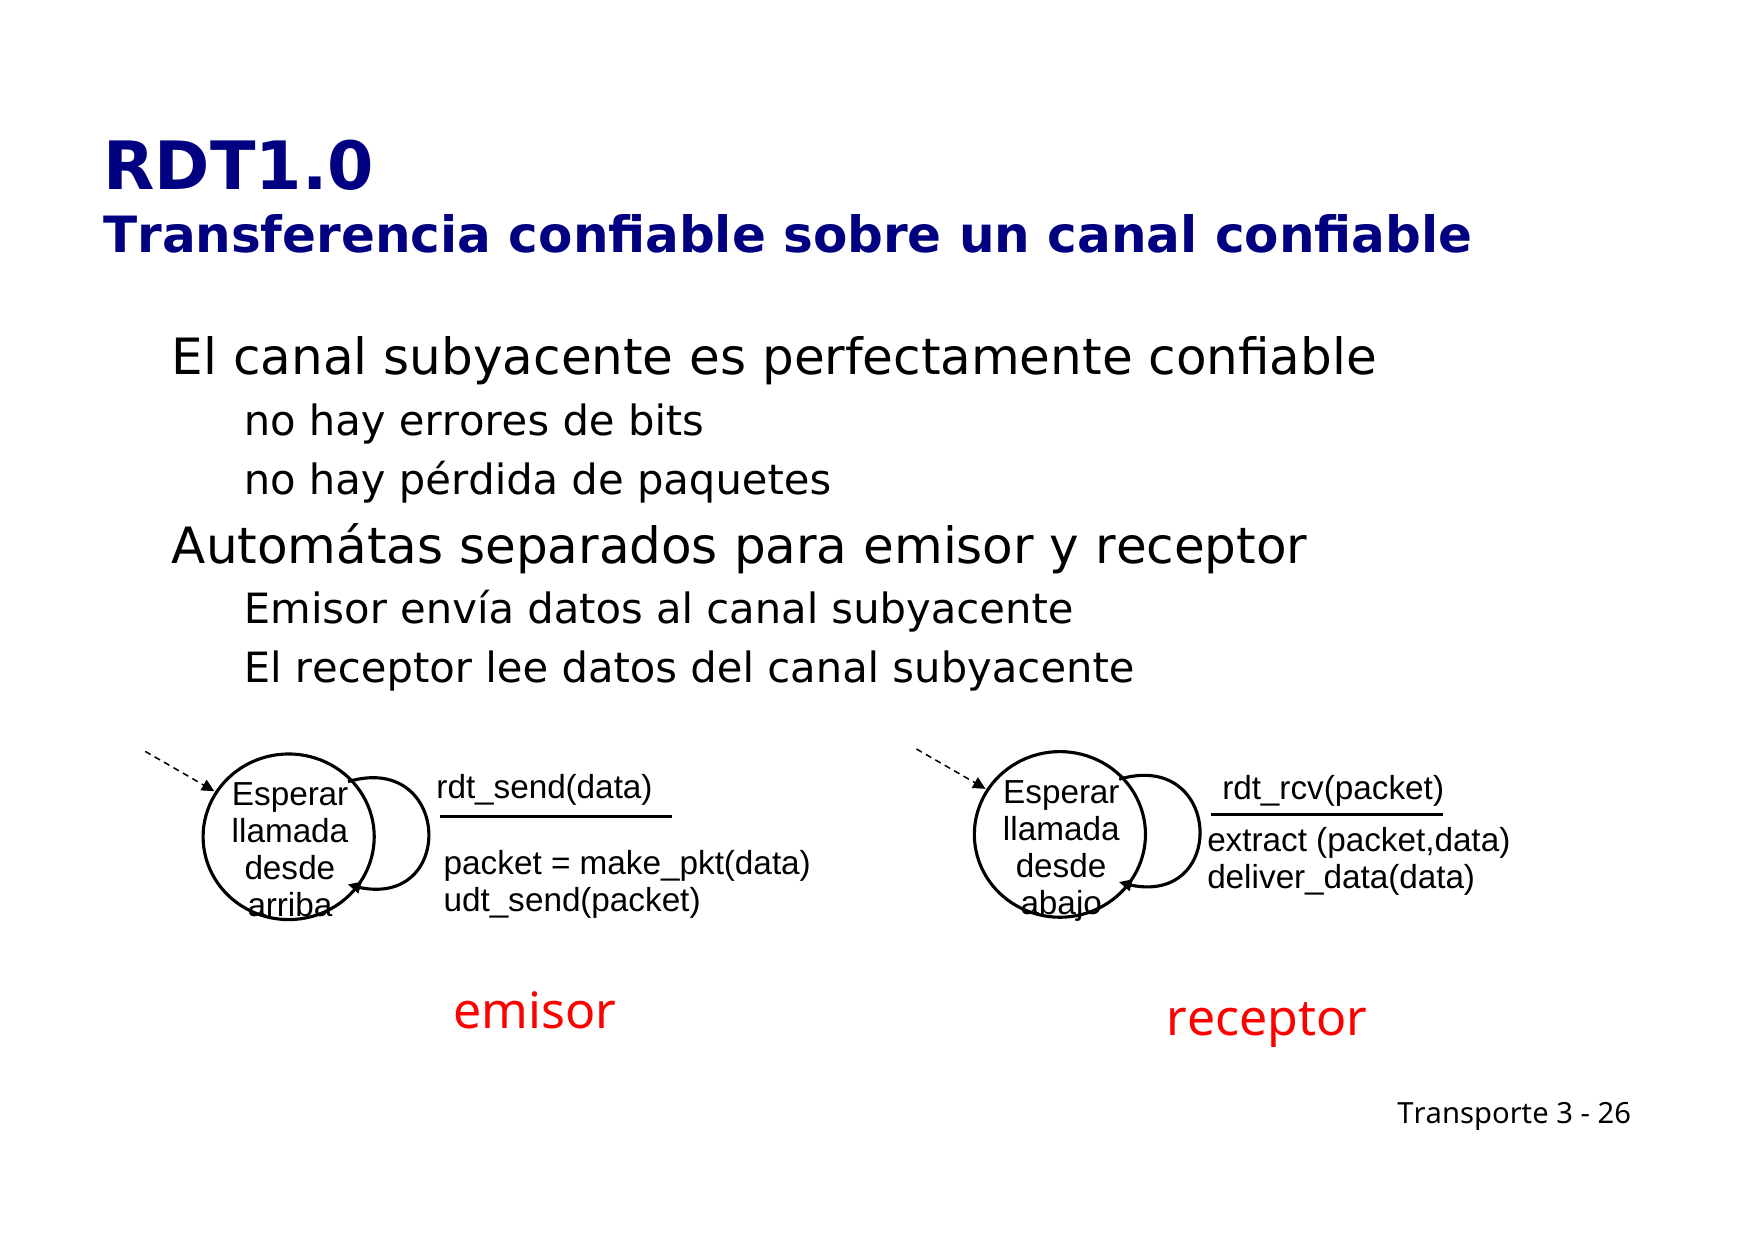

# RDT1.0 Transferencia confiable sobre un canal confiable
El canal subyacente es perfectamente confiable
no hay errores de bits
no hay pérdida de paquetes
Automátas separados para emisor y receptor
Emisor envía datos al canal subyacente
El receptor lee datos del canal subyacente
rdt_send(data)
rdt_rcv(packet)
Esperar llamada desde abajo
Esperar llamada desde arriba
extract (packet,data)
deliver_data(data)
packet = make_pkt(data)
udt_send(packet)
emisor
receptor